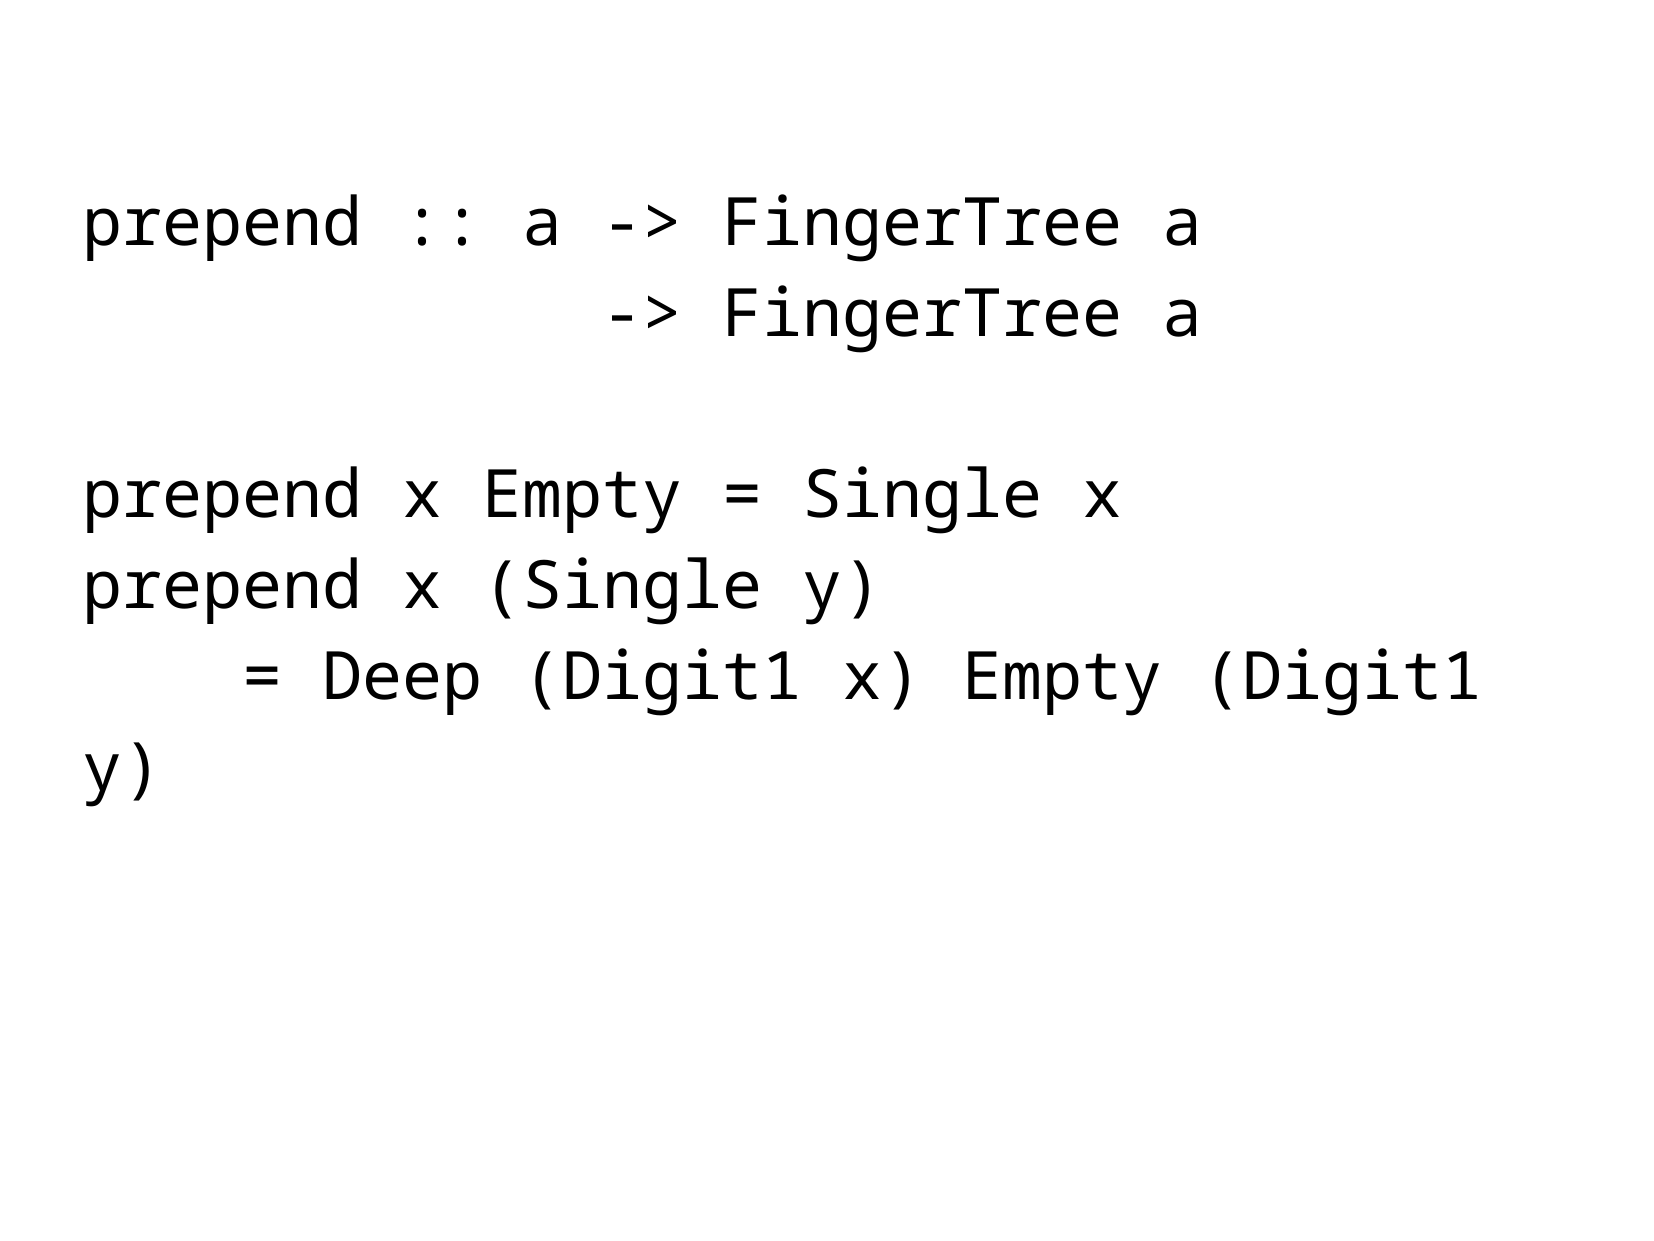

# prepend :: a -> FingerTree a
 -> FingerTree a
prepend x Empty = Single x
prepend x (Single y)
 = Deep (Digit1 x) Empty (Digit1 y)